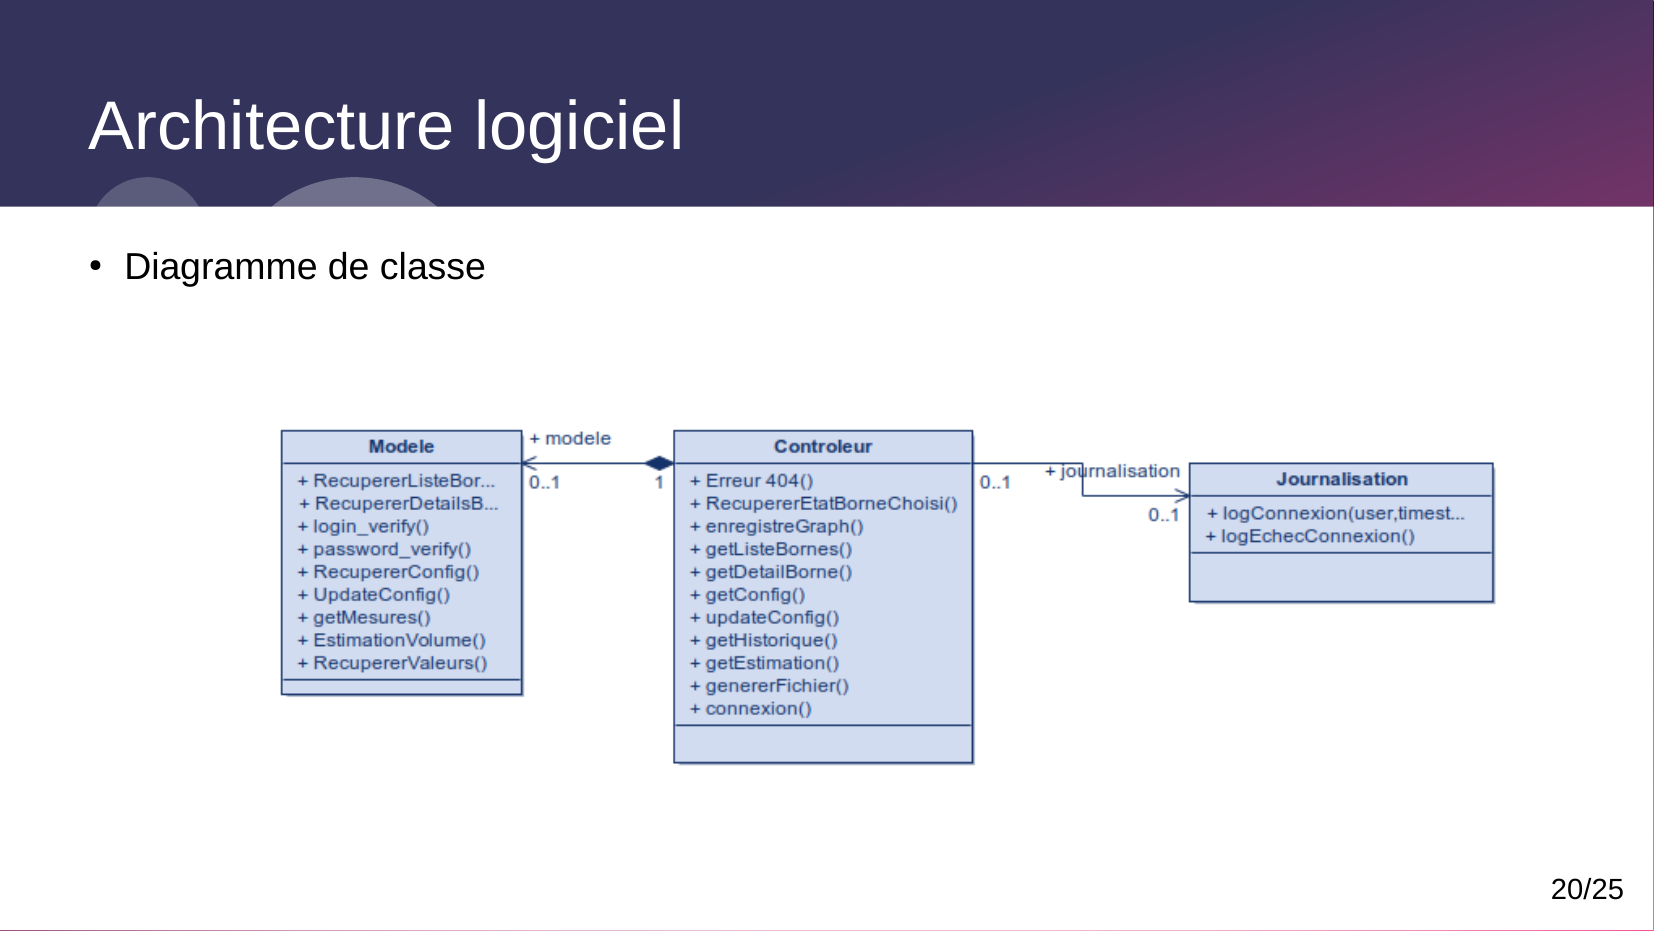

# Architecture logiciel
Diagramme de classe
20